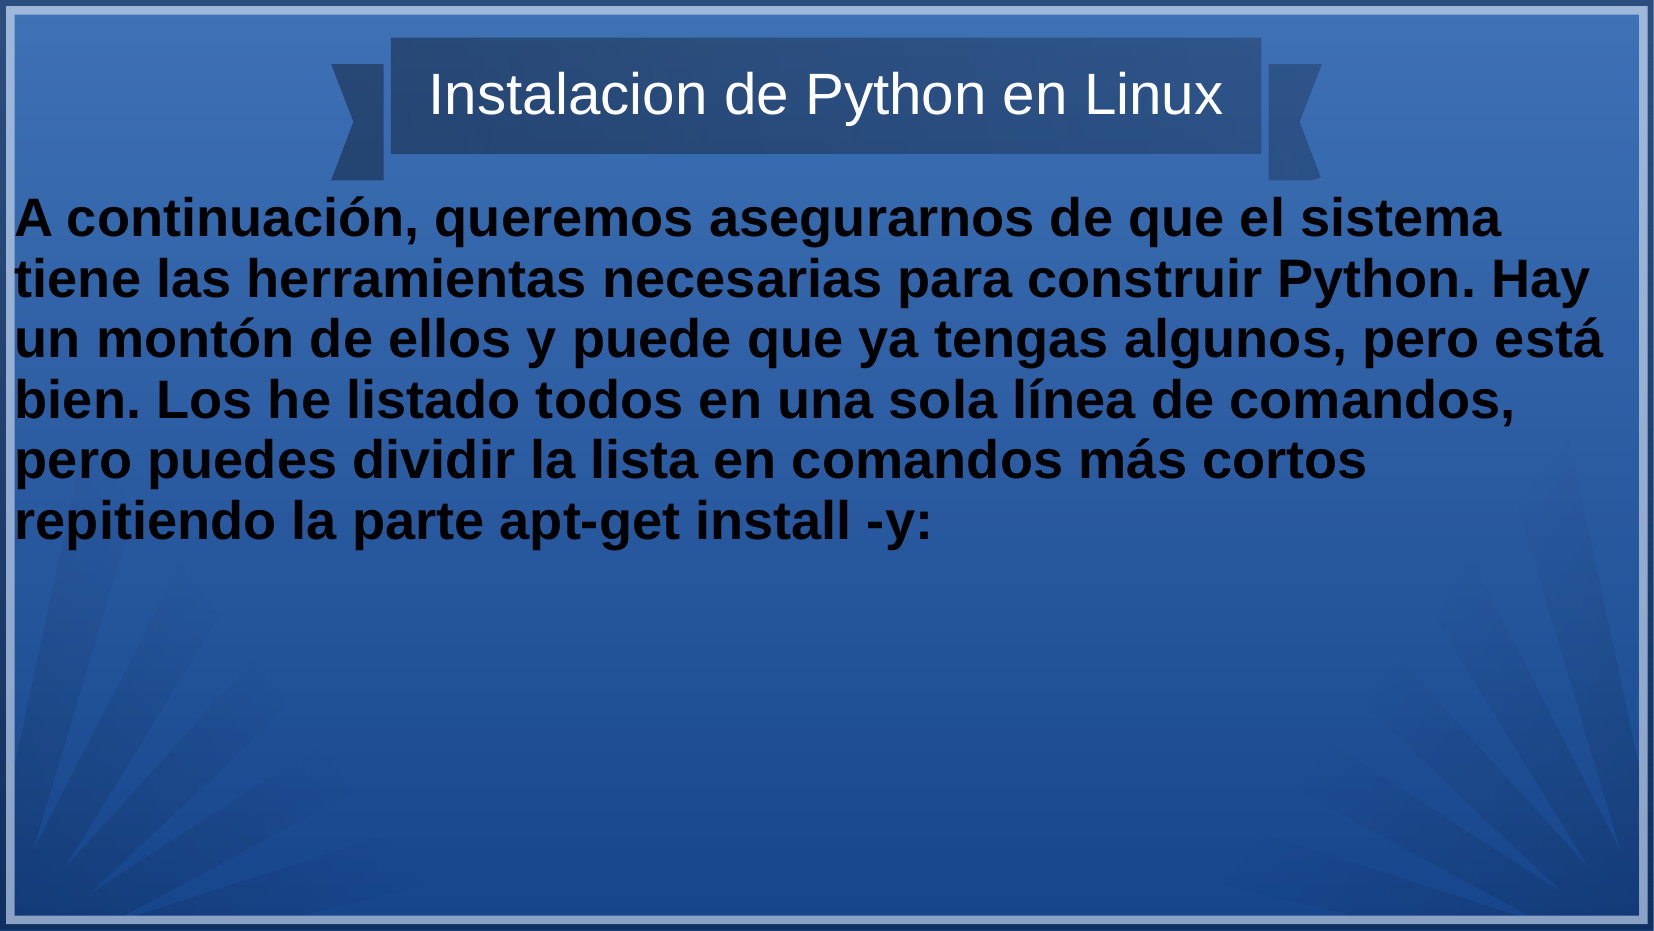

# Instalacion de Python en Linux
A continuación, queremos asegurarnos de que el sistema tiene las herramientas necesarias para construir Python. Hay un montón de ellos y puede que ya tengas algunos, pero está bien. Los he listado todos en una sola línea de comandos, pero puedes dividir la lista en comandos más cortos repitiendo la parte apt-get install -y: